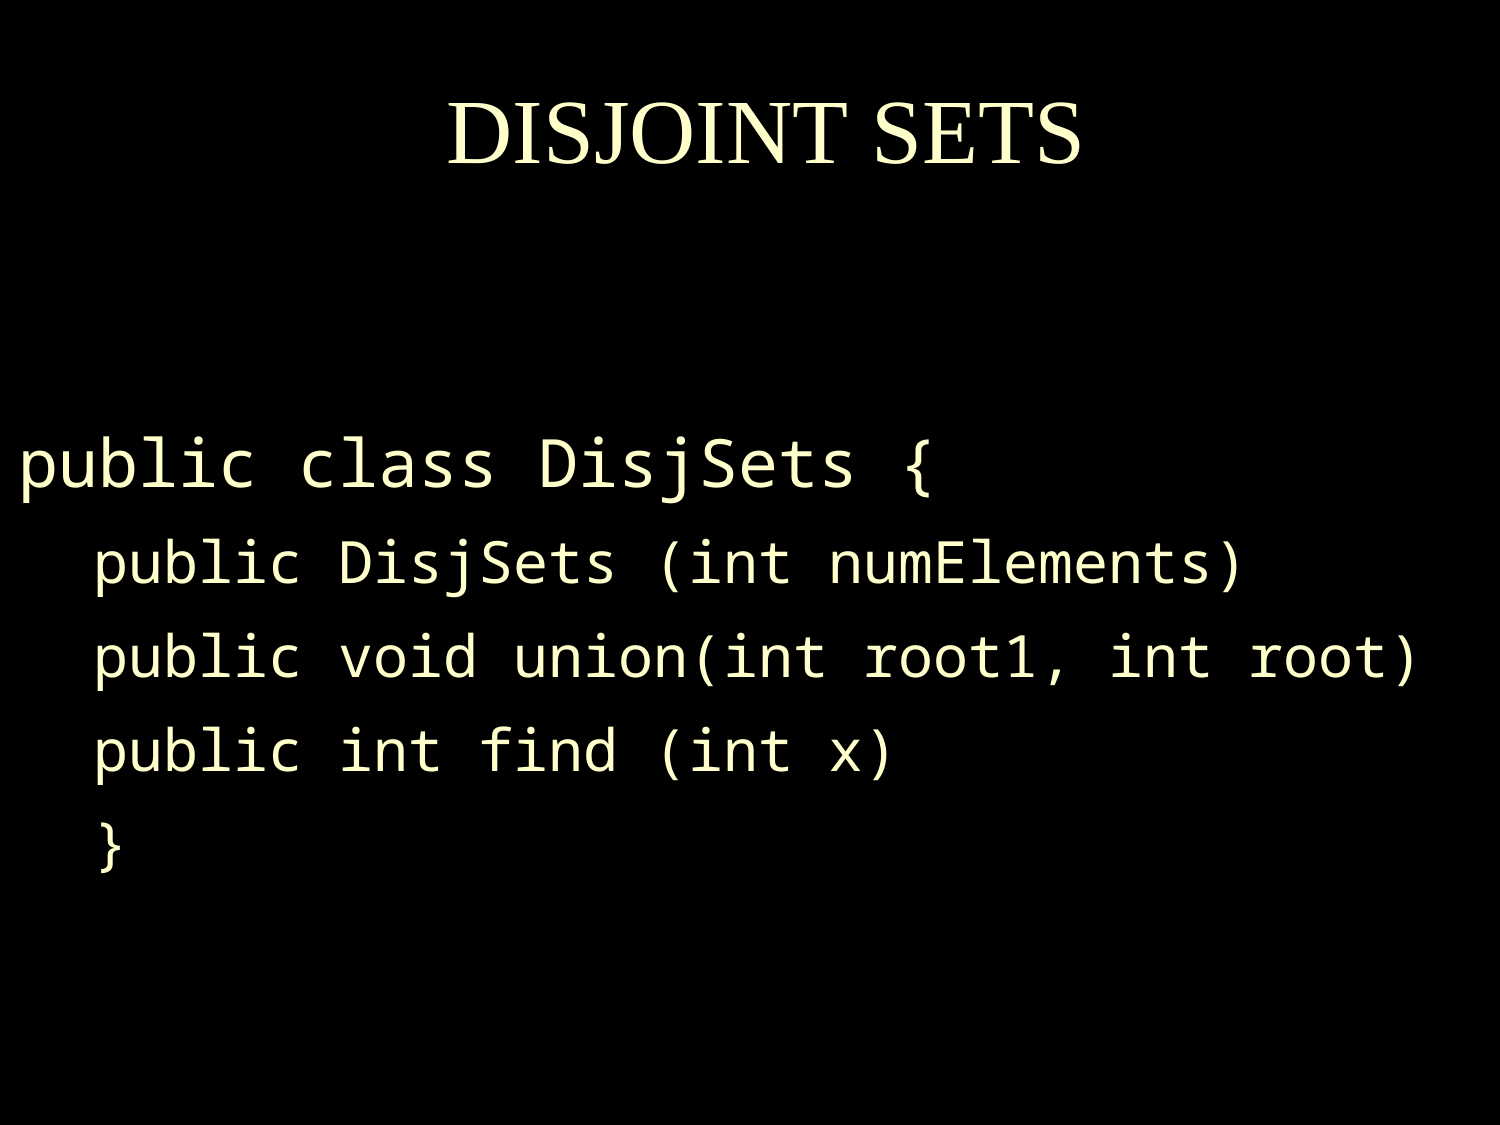

# DISJOINT SETS
public class DisjSets {
public DisjSets (int numElements)
public void union(int root1, int root)
public int find (int x)
}